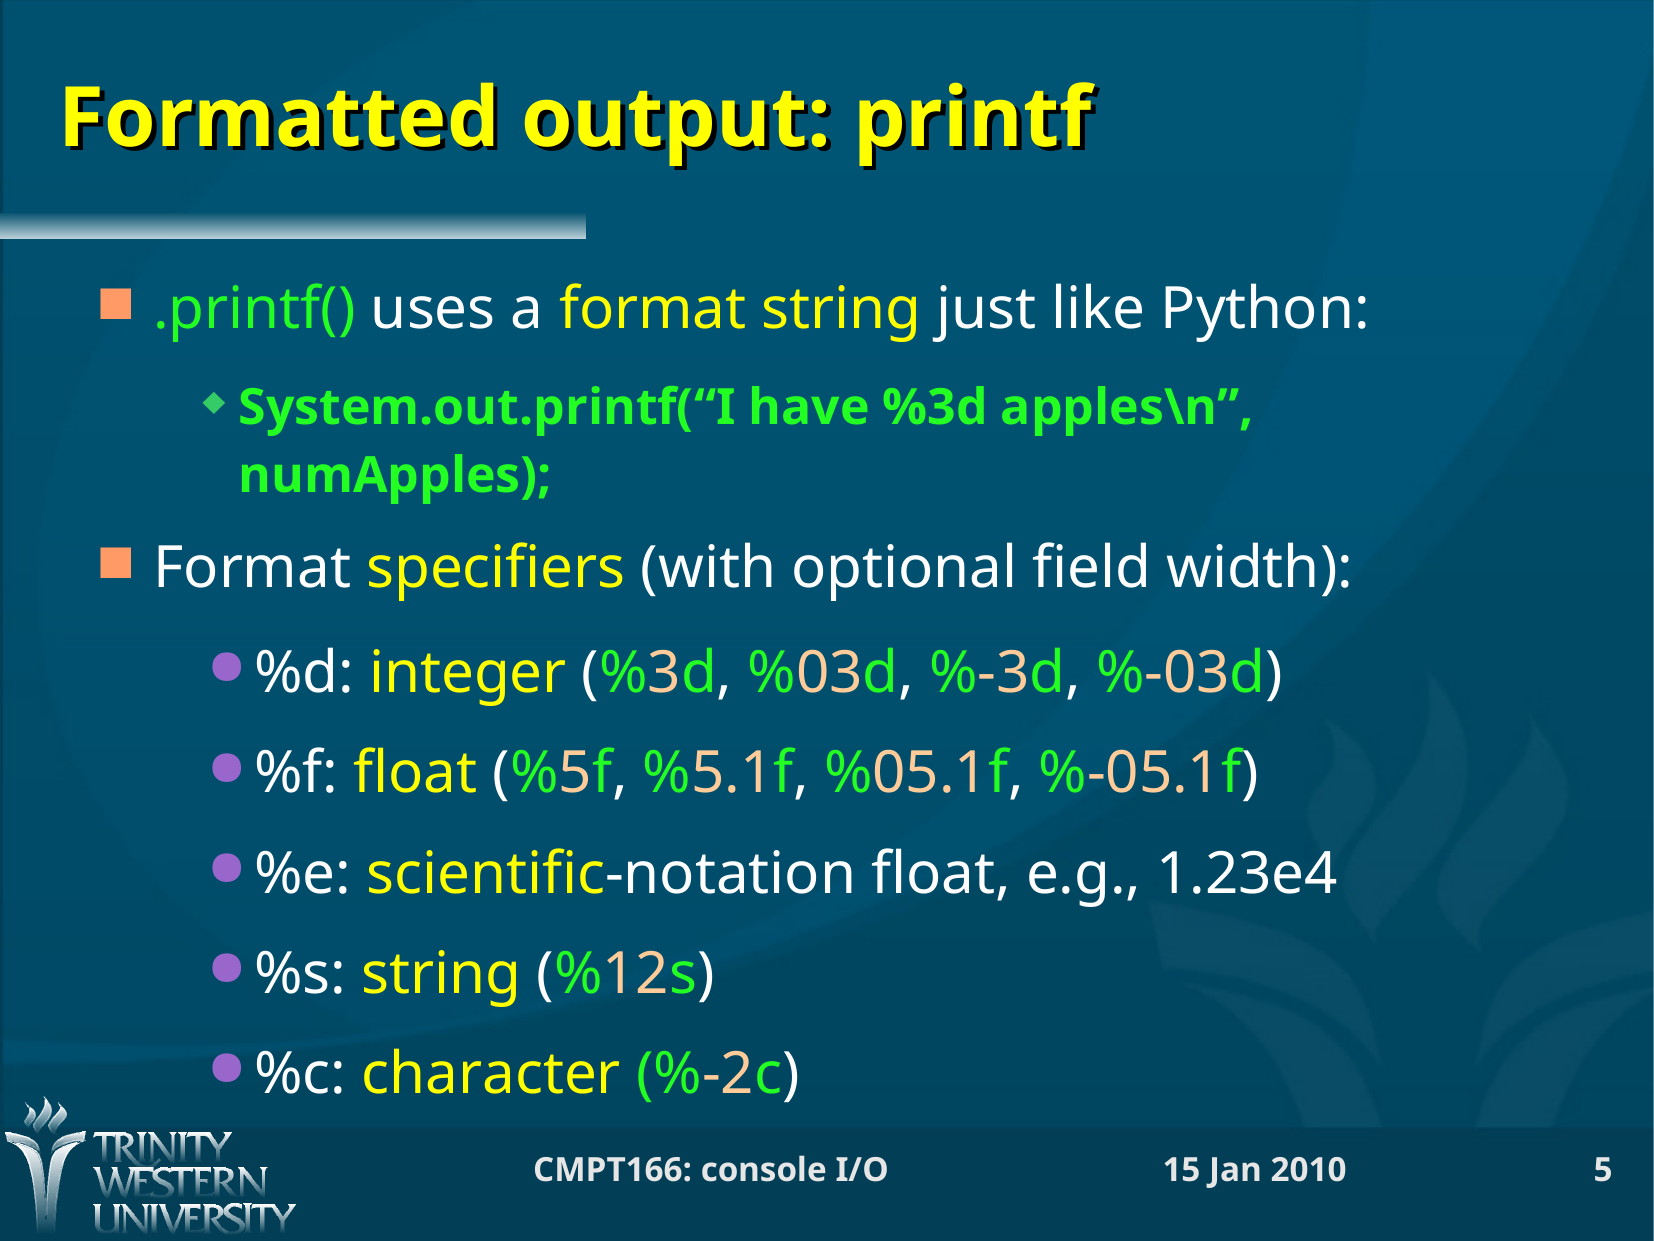

# Formatted output: printf
.printf() uses a format string just like Python:
System.out.printf(“I have %3d apples\n”, numApples);
Format specifiers (with optional field width):
%d: integer (%3d, %03d, %-3d, %-03d)
%f: float (%5f, %5.1f, %05.1f, %-05.1f)
%e: scientific-notation float, e.g., 1.23e4
%s: string (%12s)
%c: character (%-2c)
CMPT166: console I/O
15 Jan 2010
5